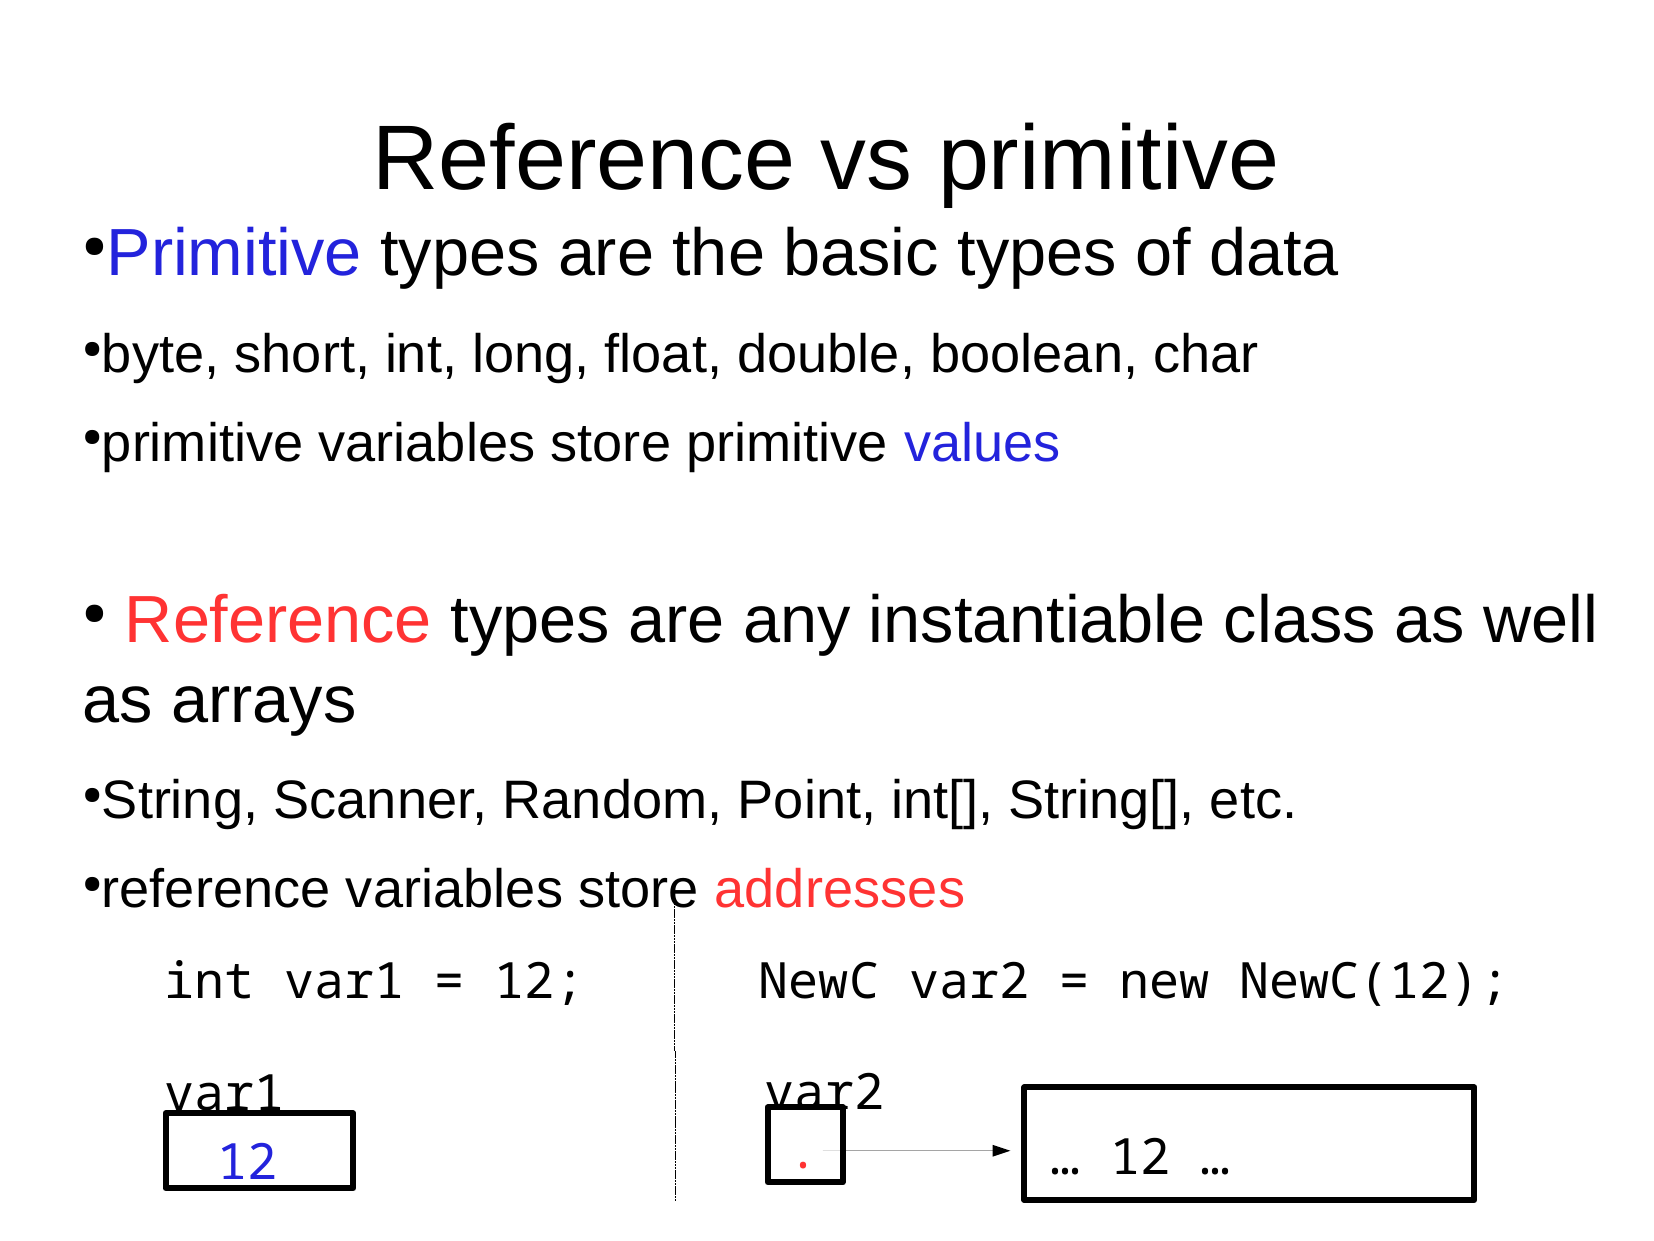

Reference vs primitive
# Primitive types are the basic types of data
byte, short, int, long, float, double, boolean, char
primitive variables store primitive values
 Reference types are any instantiable class as well as arrays
String, Scanner, Random, Point, int[], String[], etc.
reference variables store addresses
int var1 = 12;
NewC var2 = new NewC(12);
var2
var1
.
… 12 …
12